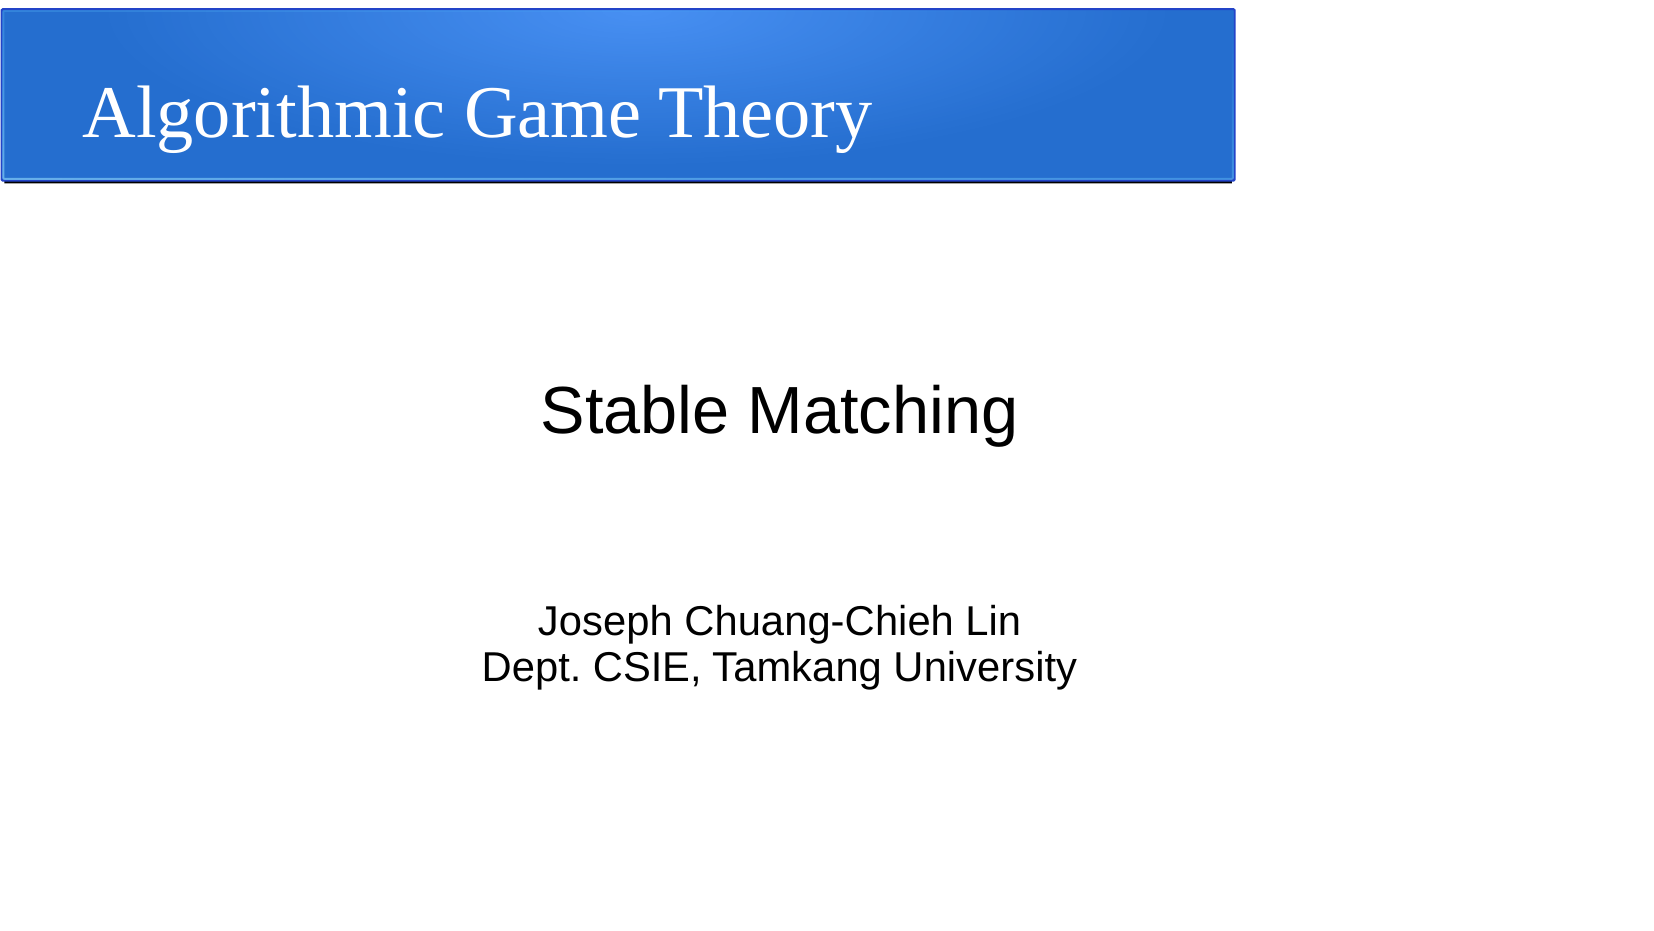

# Algorithmic Game Theory
Stable Matching
Joseph Chuang-Chieh Lin
Dept. CSIE, Tamkang University